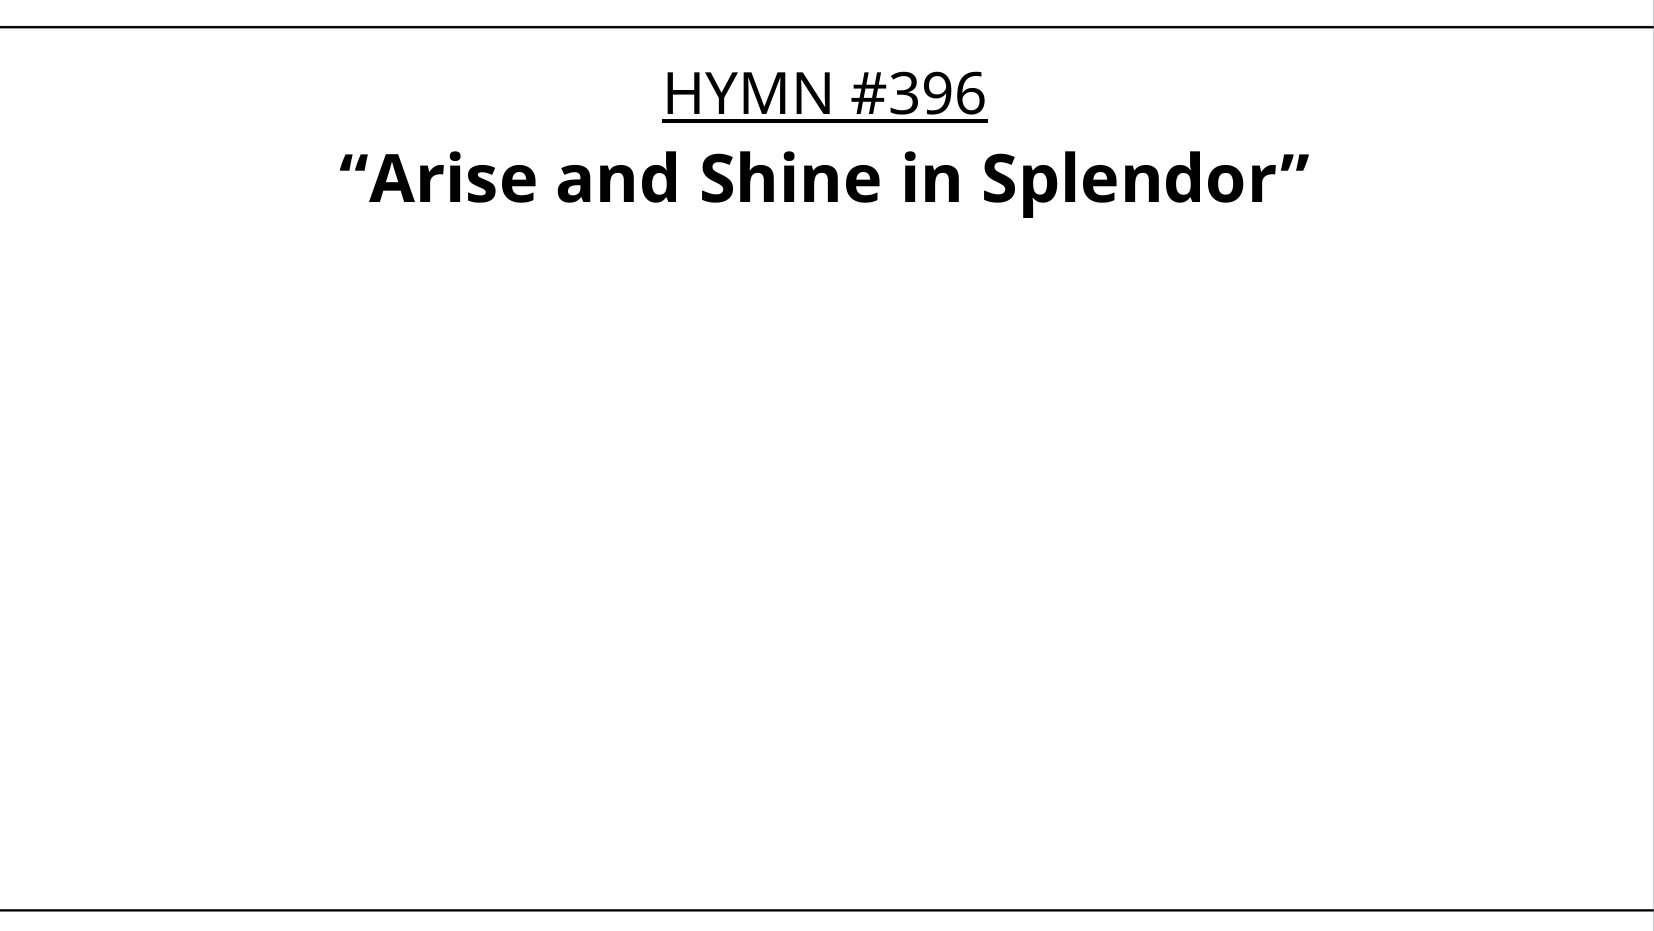

HYMN #396
“Arise and Shine in Splendor”